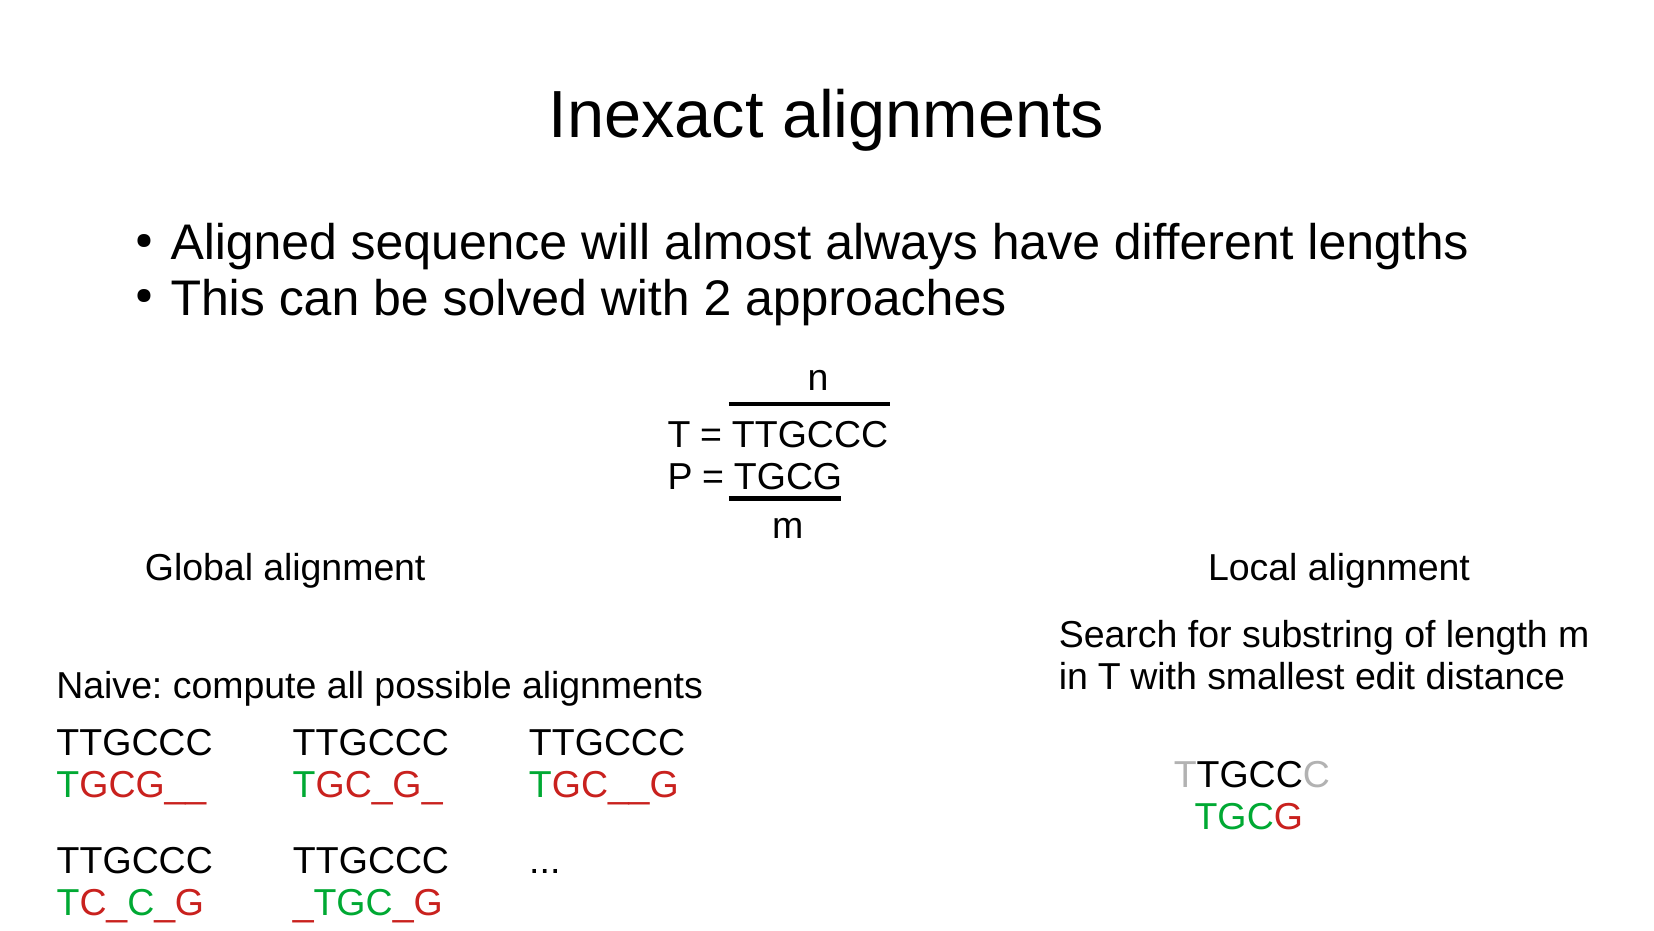

# Inexact alignments
Aligned sequence will almost always have different lengths
This can be solved with 2 approaches
n
T = TTGCCC
P = TGCG
m
Global alignment
Local alignment
Search for substring of length m in T with smallest edit distance
Naive: compute all possible alignments
TTGCCC
TGCG__
TTGCCC
TGC_G_
TTGCCC
TGC__G
TTGCCC
 TGCG
TTGCCC
TC_C_G
TTGCCC
_TGC_G
...